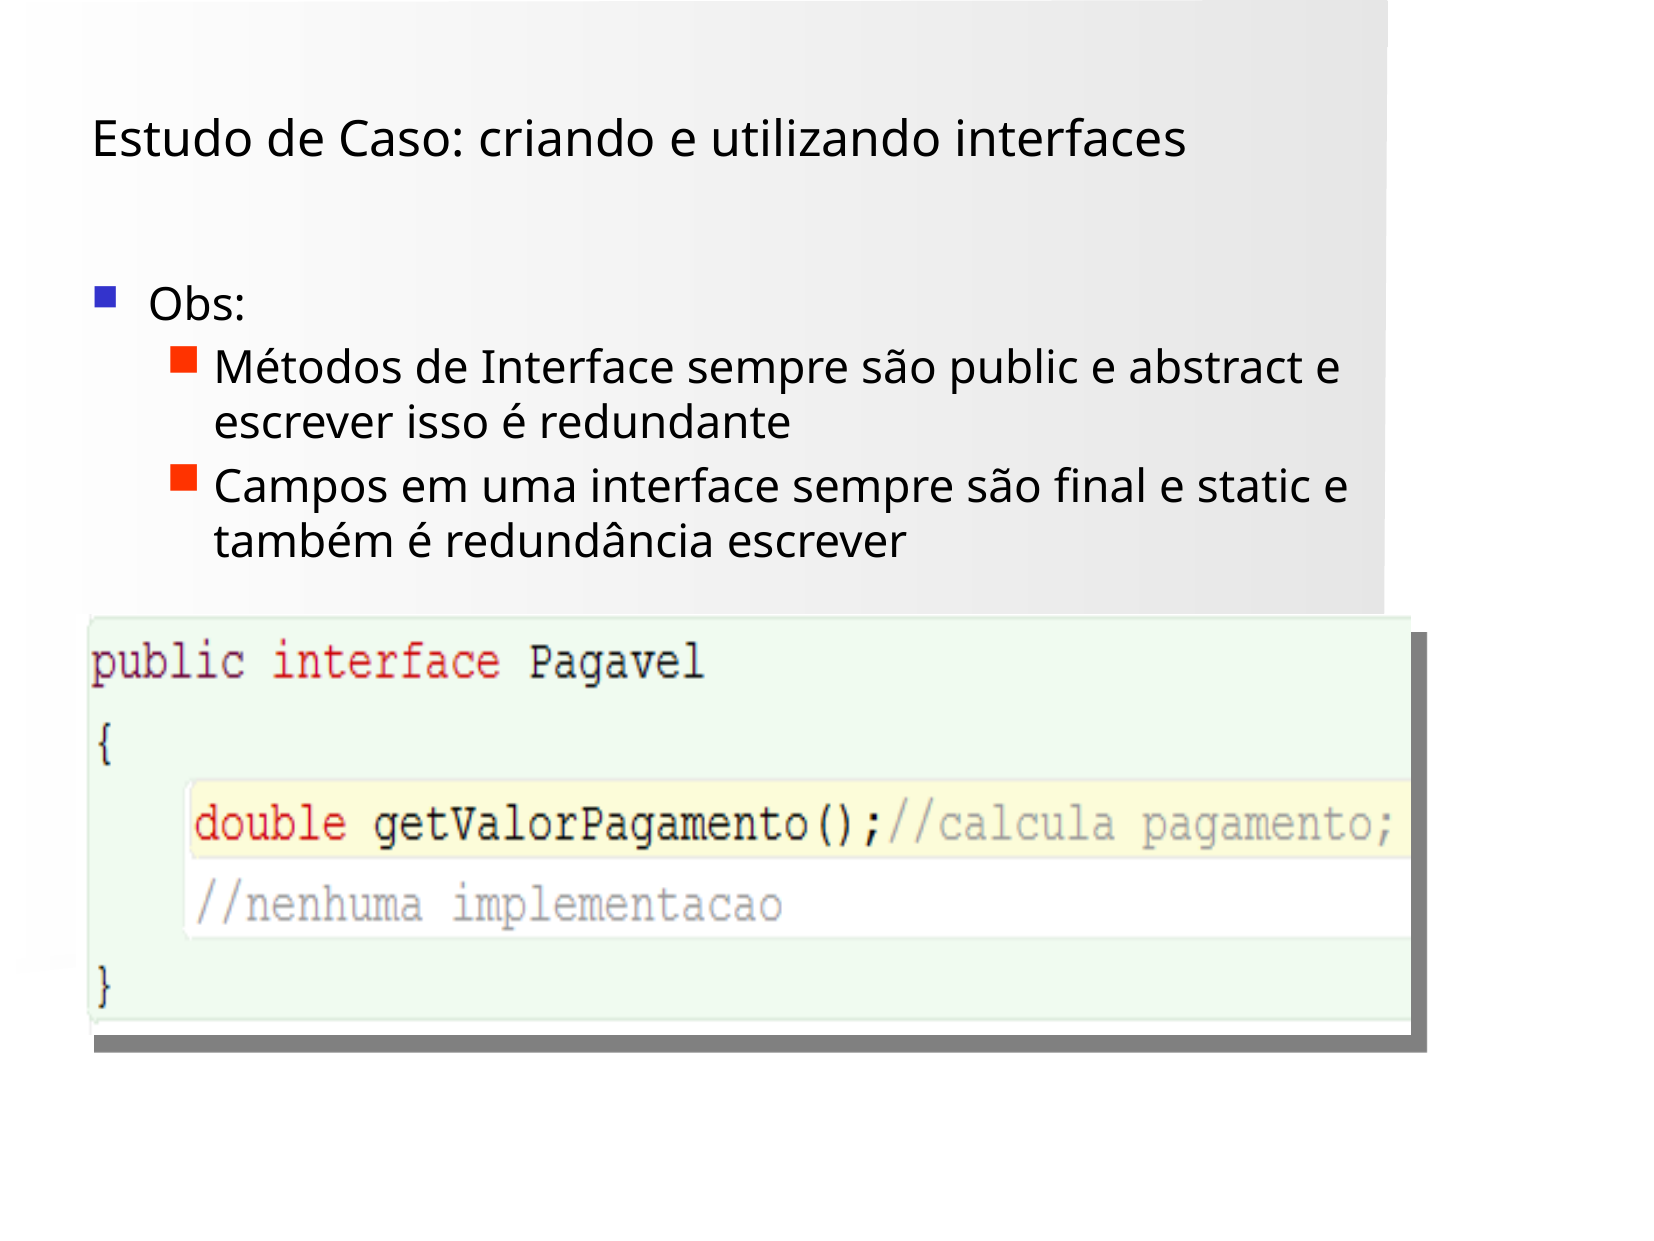

# Estudo de Caso: criando e utilizando interfaces
Obs:
Métodos de Interface sempre são public e abstract e escrever isso é redundante
Campos em uma interface sempre são final e static e também é redundância escrever